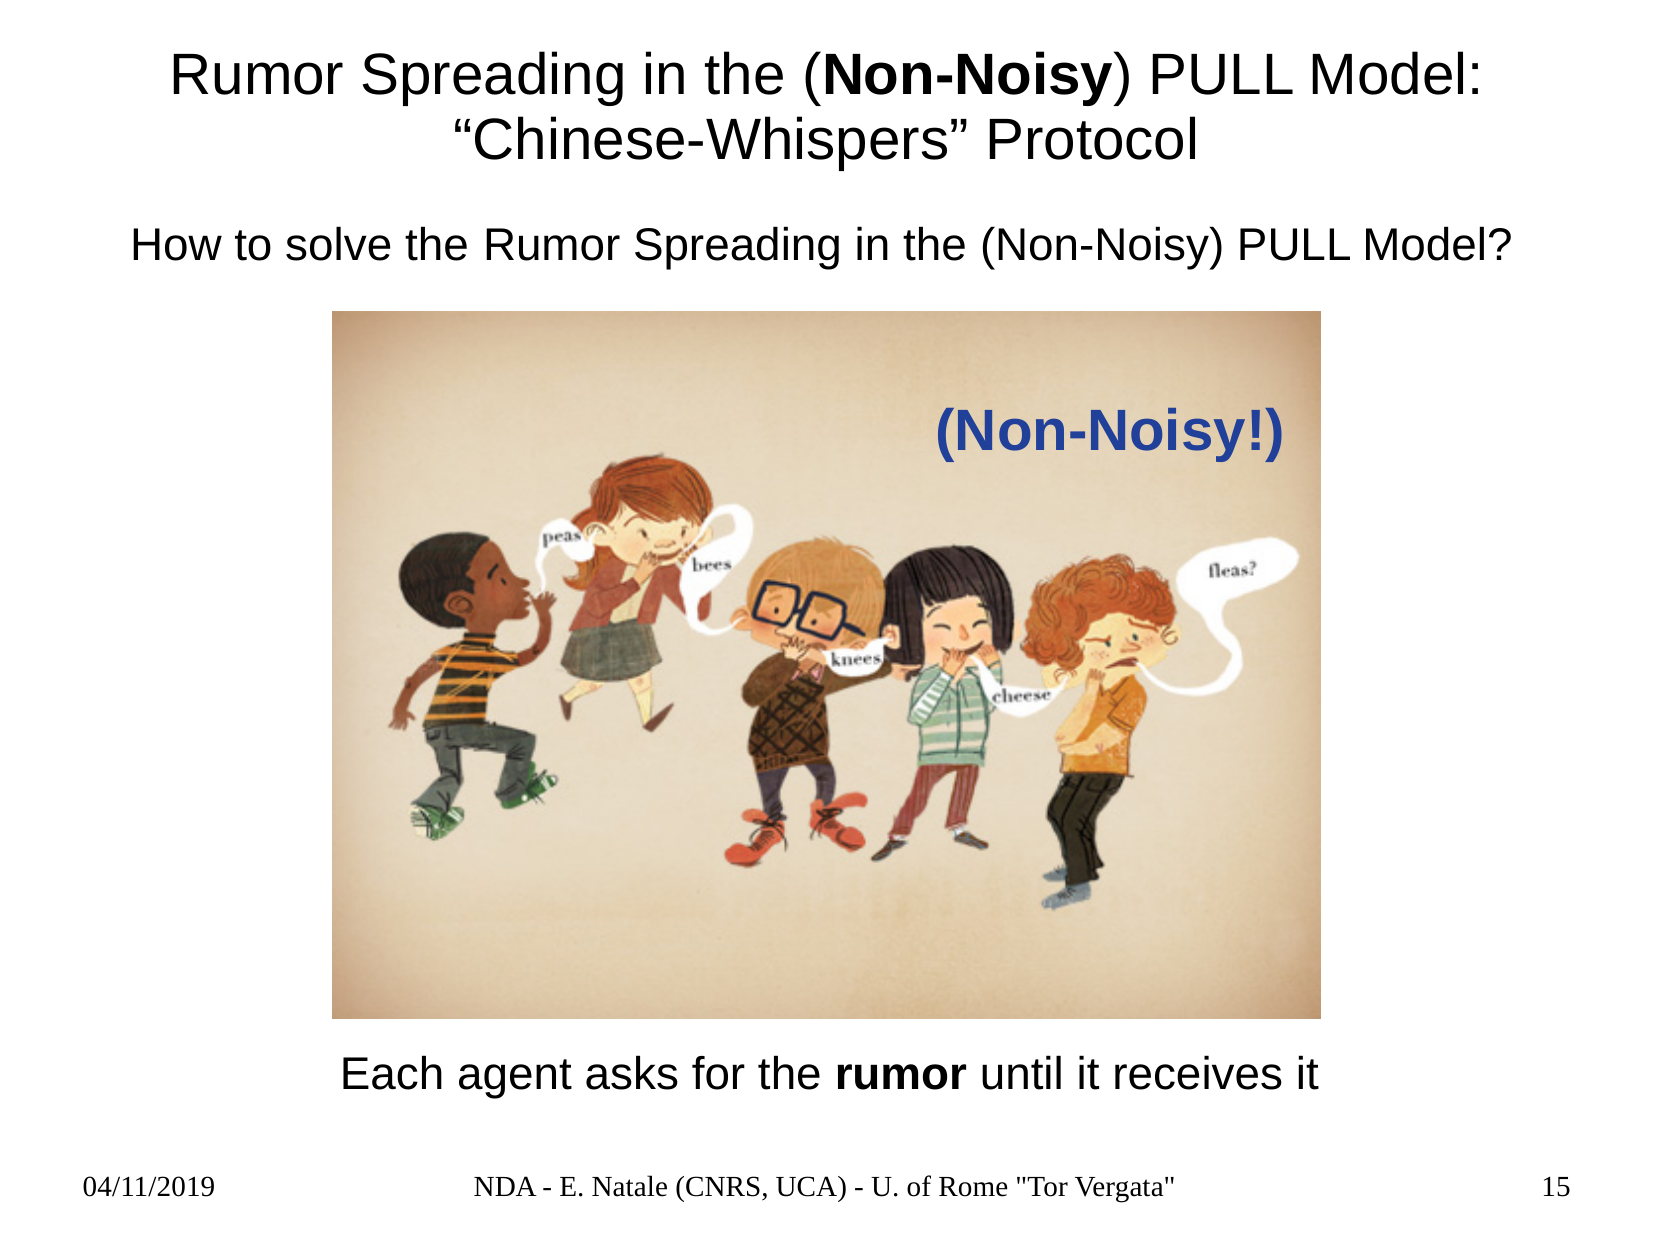

# Rumor Spreading in the (Non-Noisy) PULL Model: “Chinese-Whispers” Protocol
How to solve the Rumor Spreading in the (Non-Noisy) PULL Model?
(Non-Noisy!)
Each agent asks for the rumor until it receives it
04/11/2019
NDA - E. Natale (CNRS, UCA) - U. of Rome "Tor Vergata"
15